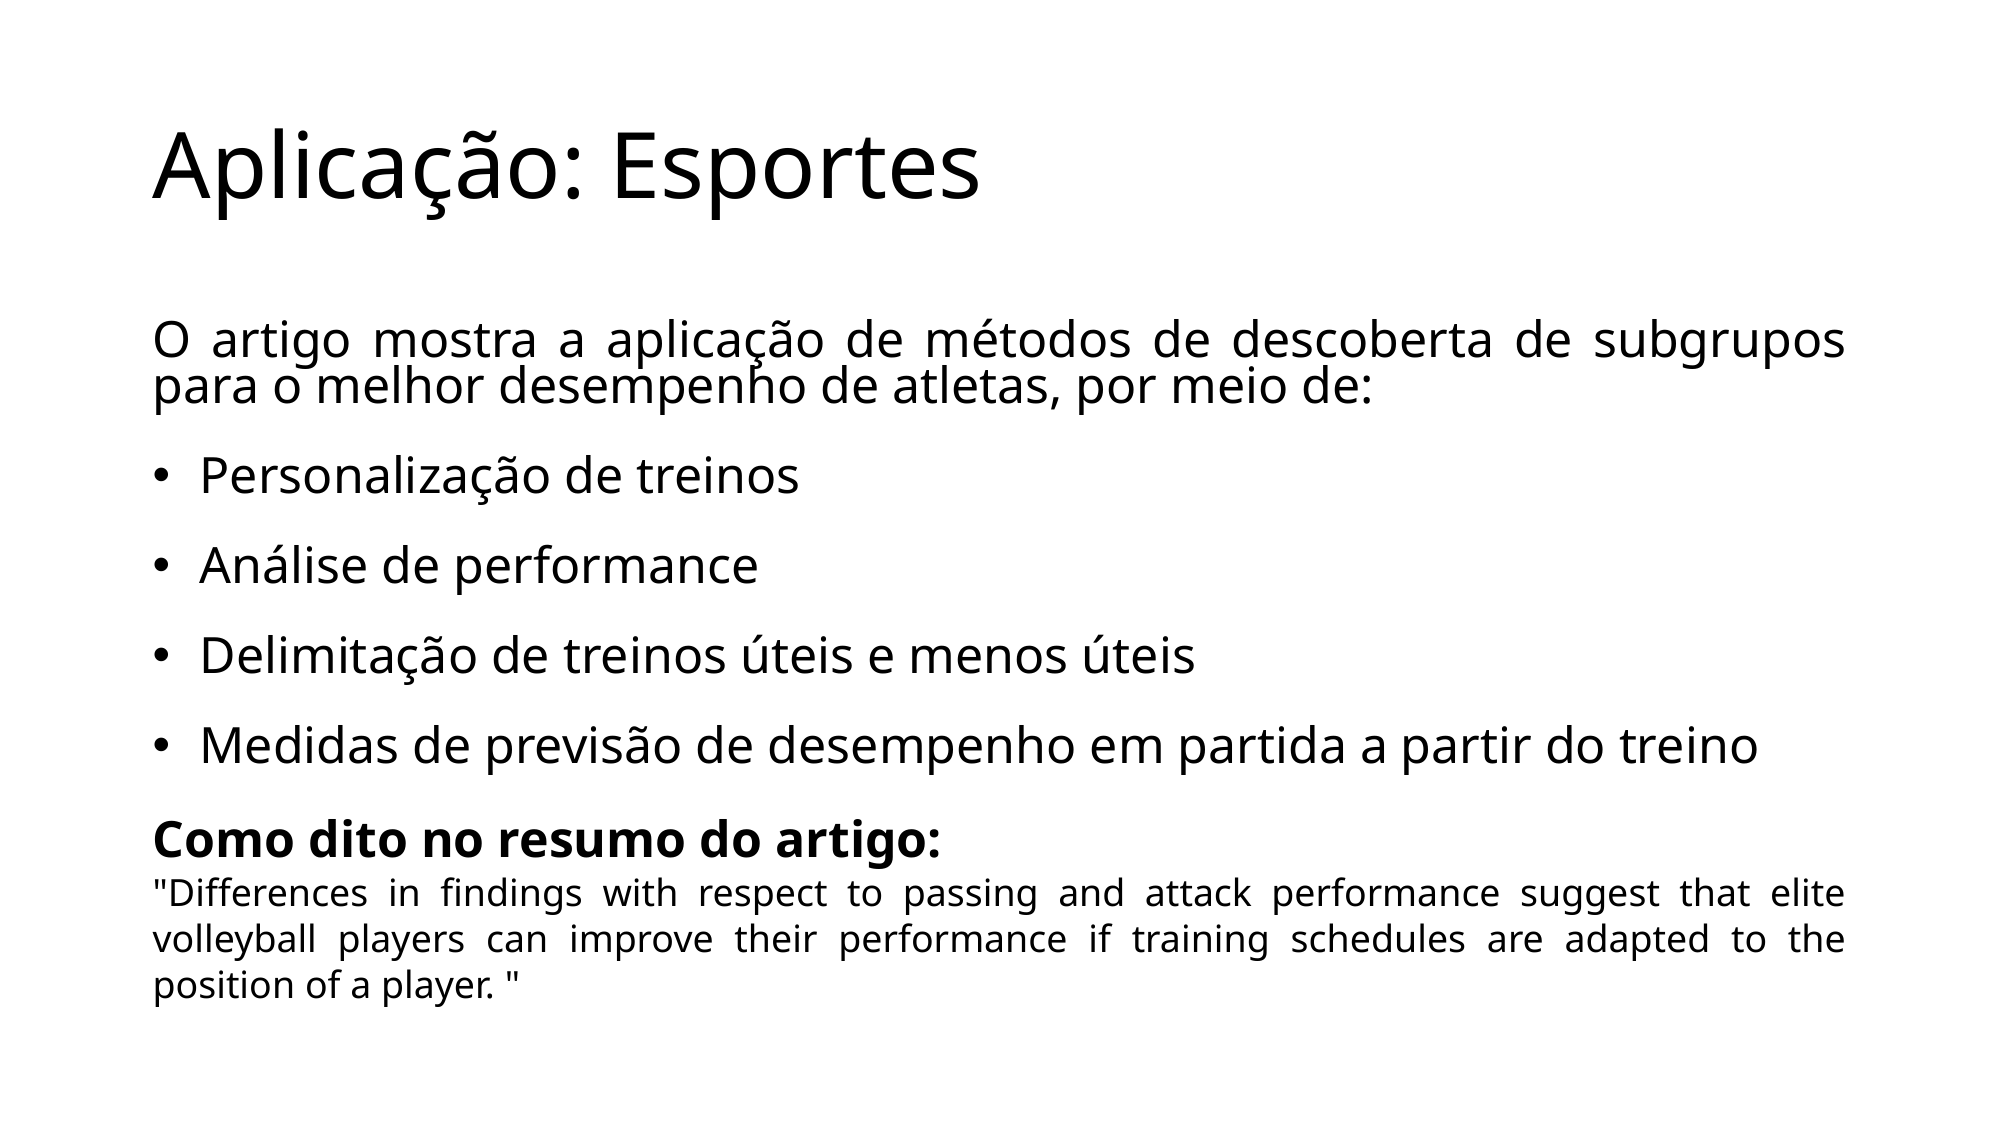

# Aplicação: Esportes
O artigo mostra a aplicação de métodos de descoberta de subgrupos para o melhor desempenho de atletas, por meio de:
Personalização de treinos
Análise de performance
Delimitação de treinos úteis e menos úteis
Medidas de previsão de desempenho em partida a partir do treino
Como dito no resumo do artigo:
"Differences in findings with respect to passing and attack performance suggest that elite volleyball players can improve their performance if training schedules are adapted to the position of a player. "